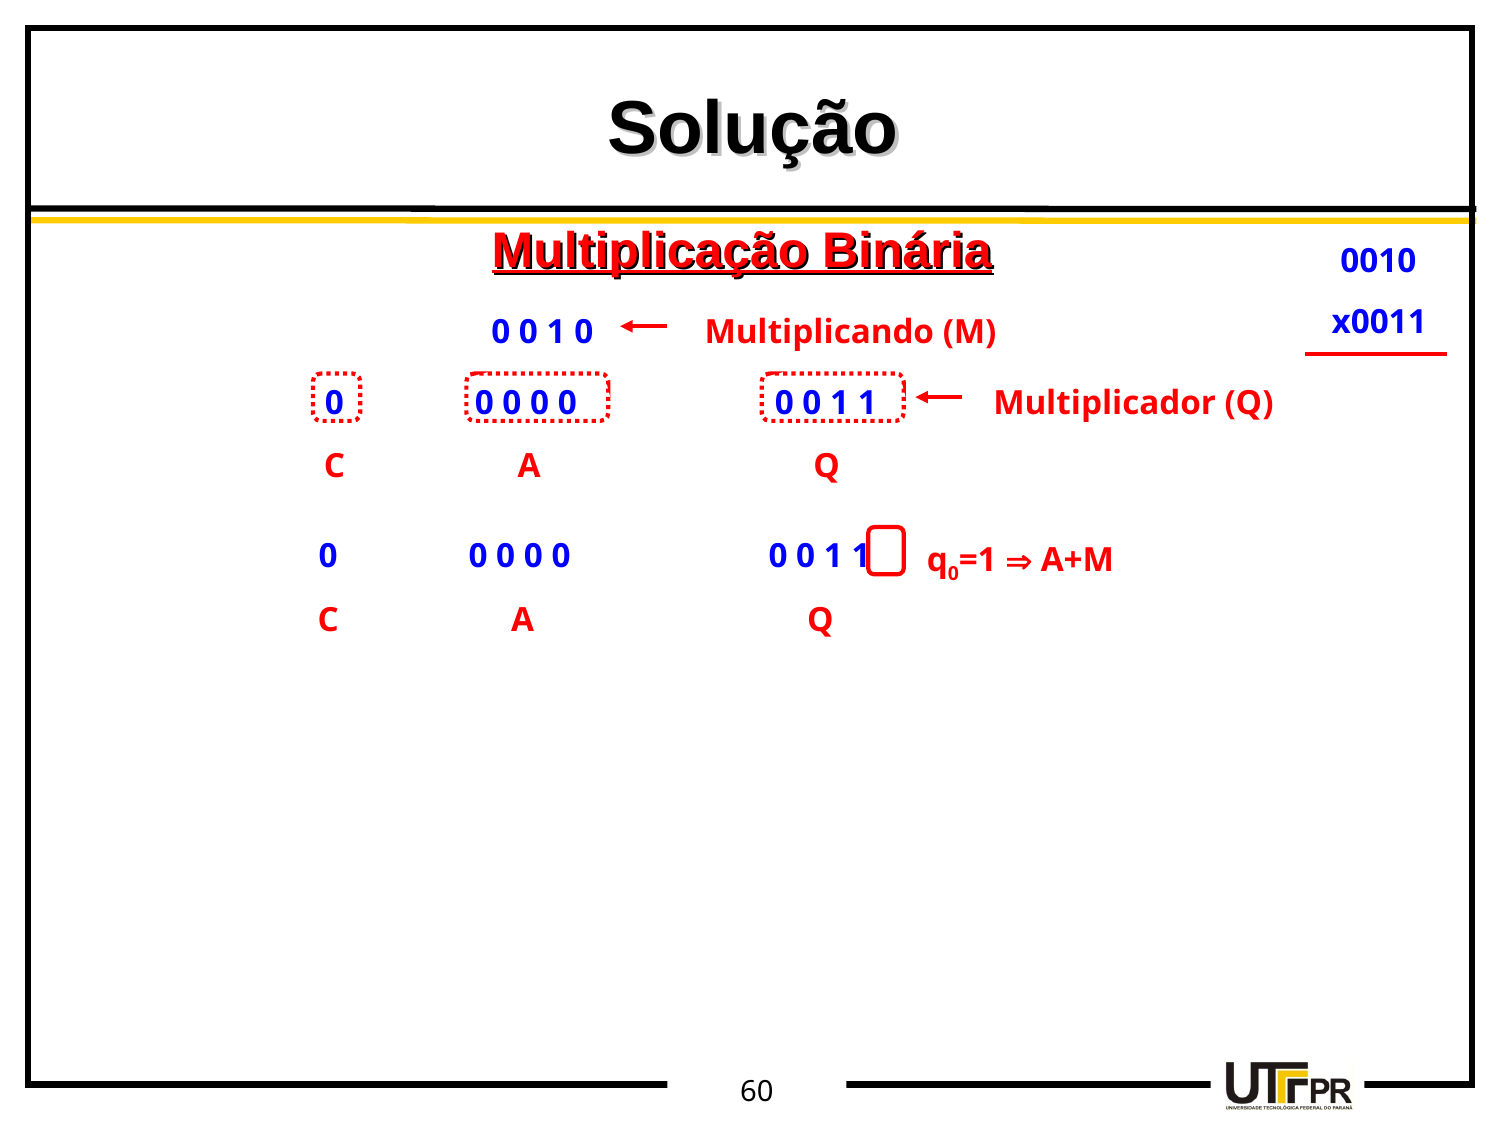

Solução
# Multiplicação Binária
 0010
x0011
0 0 1 0
Multiplicando (M)
0	0 0 0 0		0 0 1 1
Multiplicador (Q)
C
A
Q
0	0 0 0 0		0 0 1 1
q0=1  A+M
C
A
Q